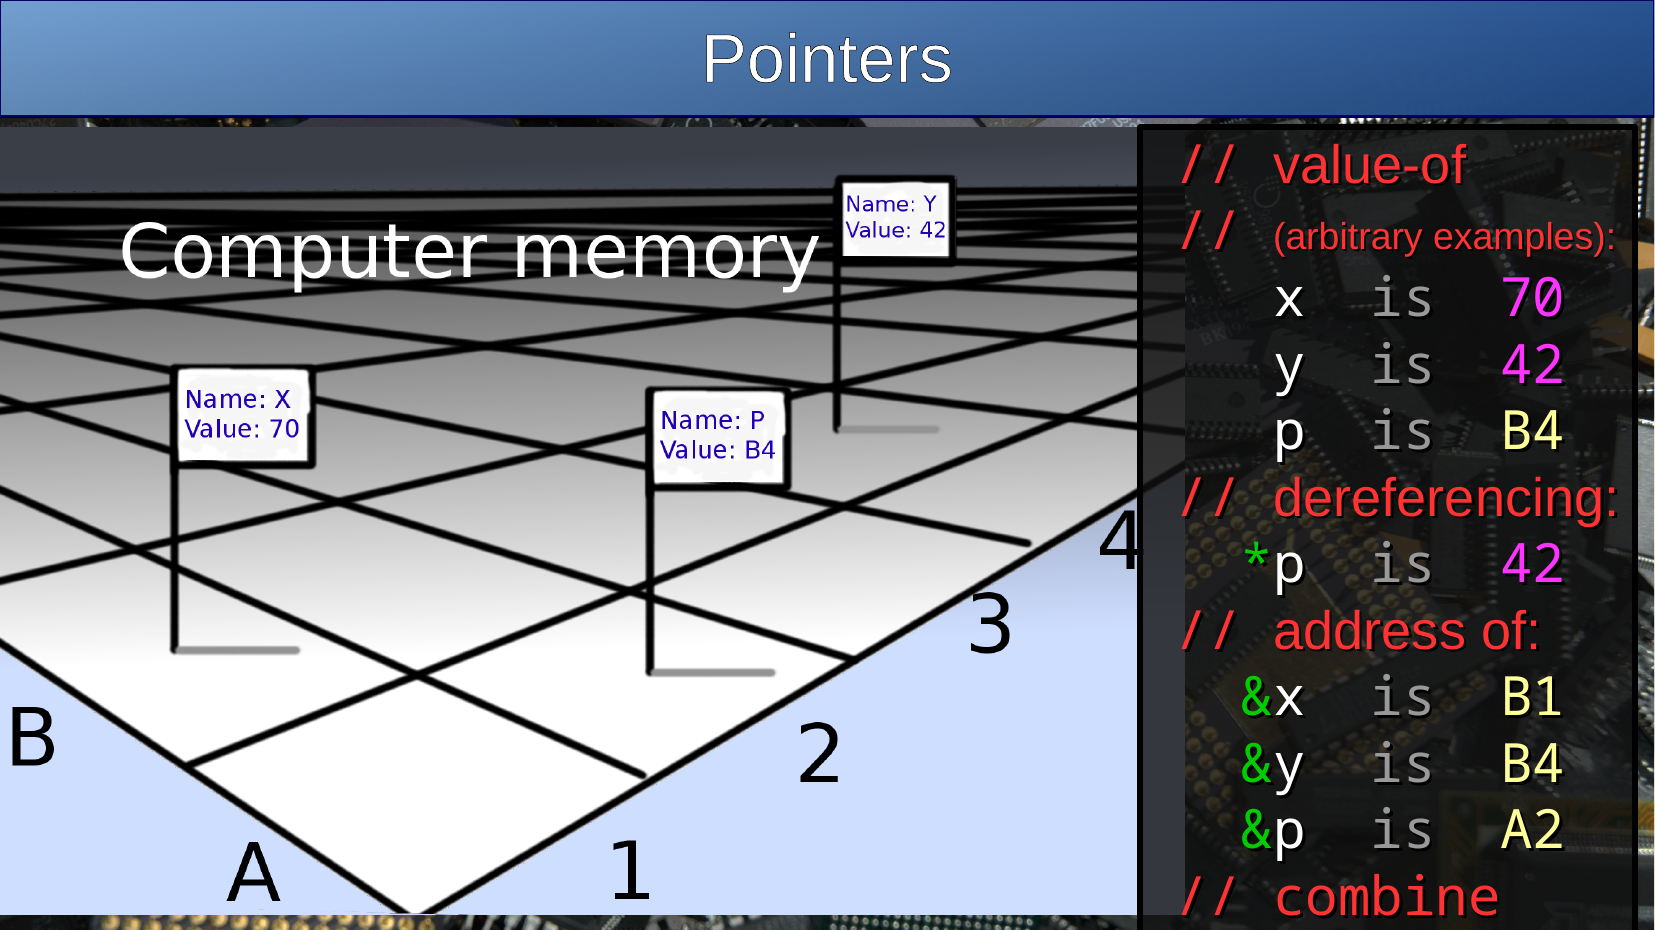

# Pointers
 // value-of
 // (arbitrary examples):
 x is 70
 y is 42
 p is B4
 // dereferencing:
 *p is 42
 // address of:
 &x is B1
 &y is B4
 &p is A2
 // combine both:
 &(*p) is B4
 *(&p) is B4
 *(&x) is 70